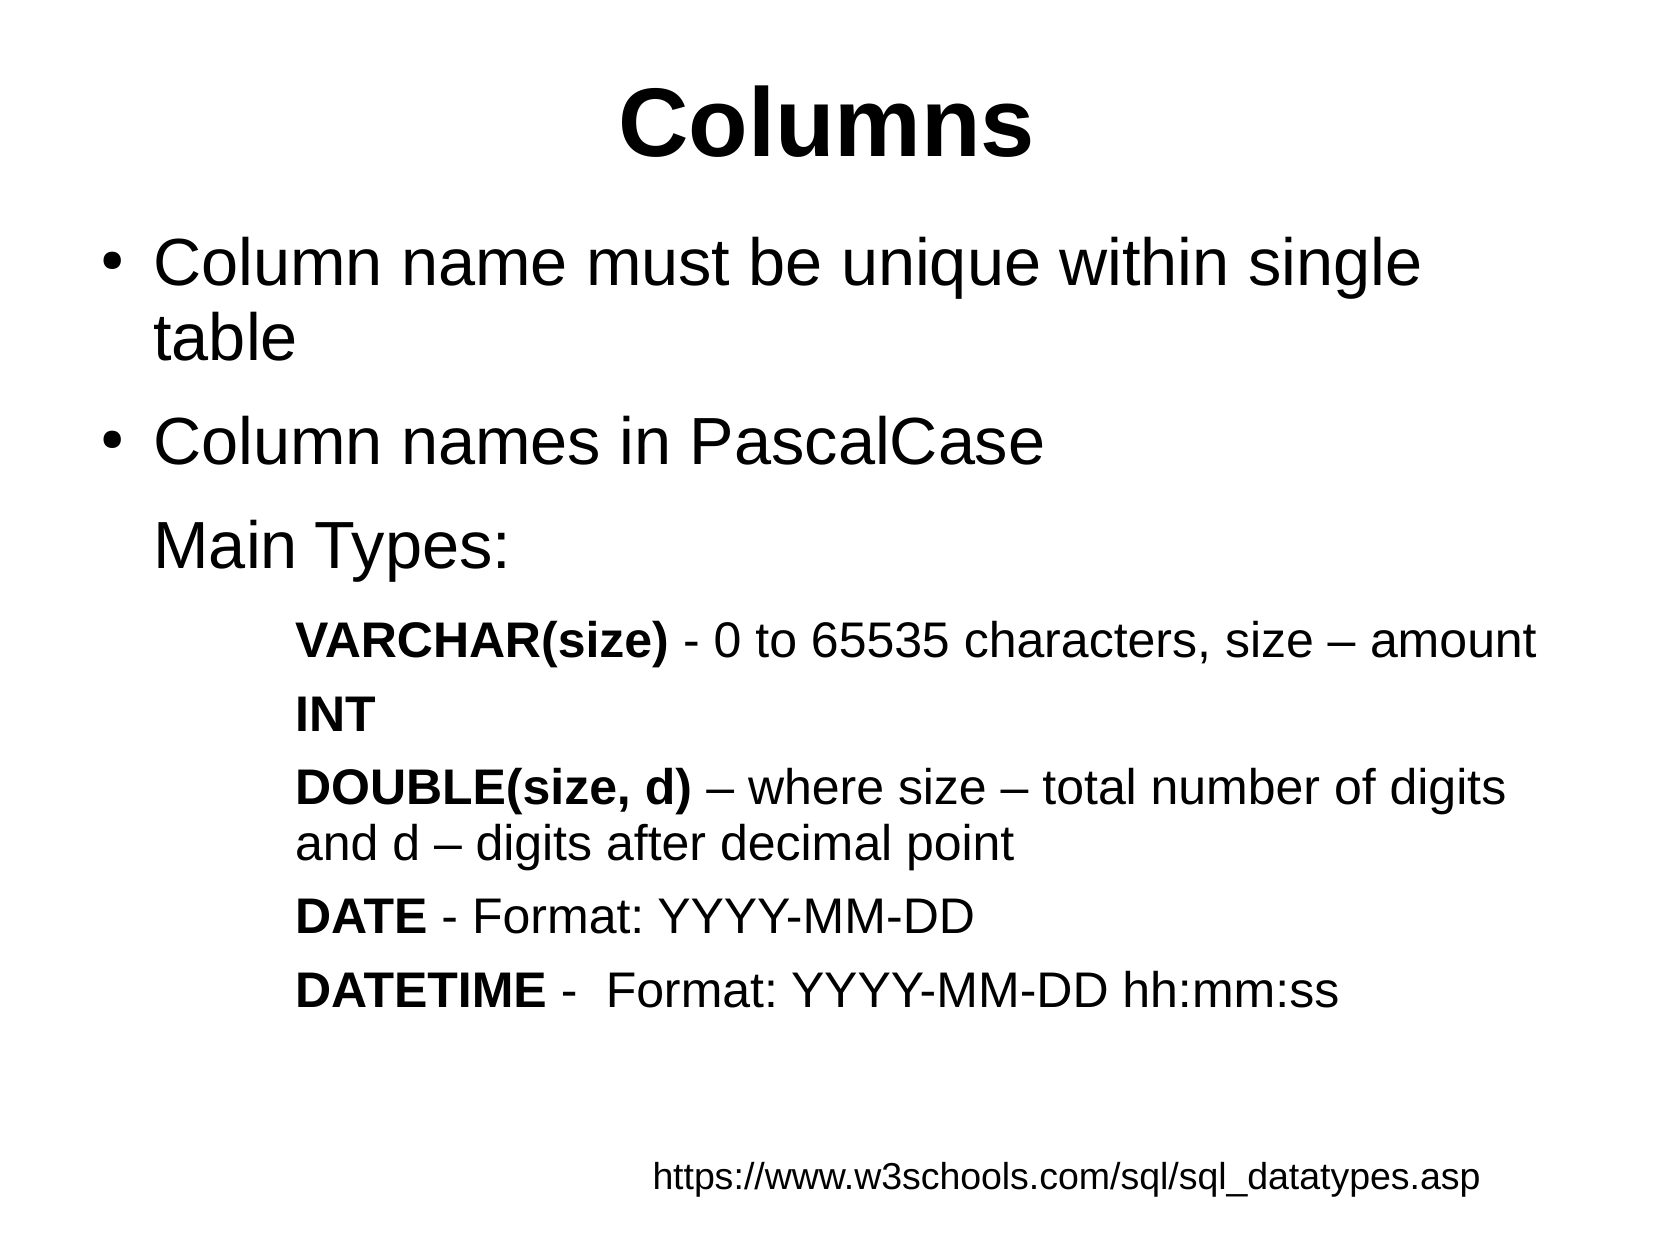

# Columns
Column name must be unique within single table
Column names in PascalCase
Main Types:
VARCHAR(size) - 0 to 65535 characters, size – amount
INT
DOUBLE(size, d) – where size – total number of digits and d – digits after decimal point
DATE - Format: YYYY-MM-DD
DATETIME - Format: YYYY-MM-DD hh:mm:ss
https://www.w3schools.com/sql/sql_datatypes.asp